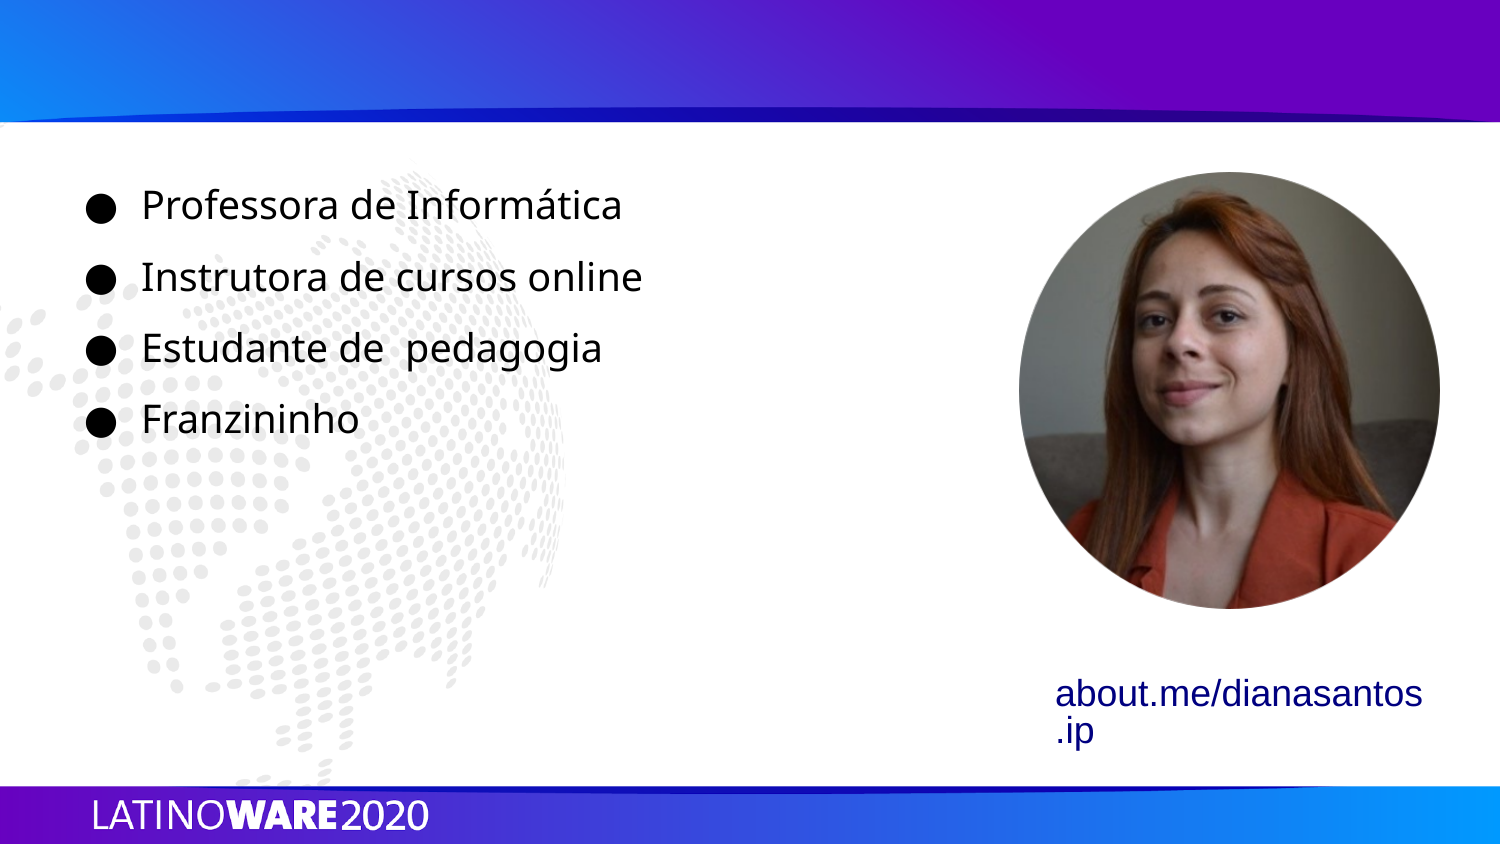

#
Professora de Informática
Instrutora de cursos online
Estudante de pedagogia
Franzininho
about.me/dianasantos.ip